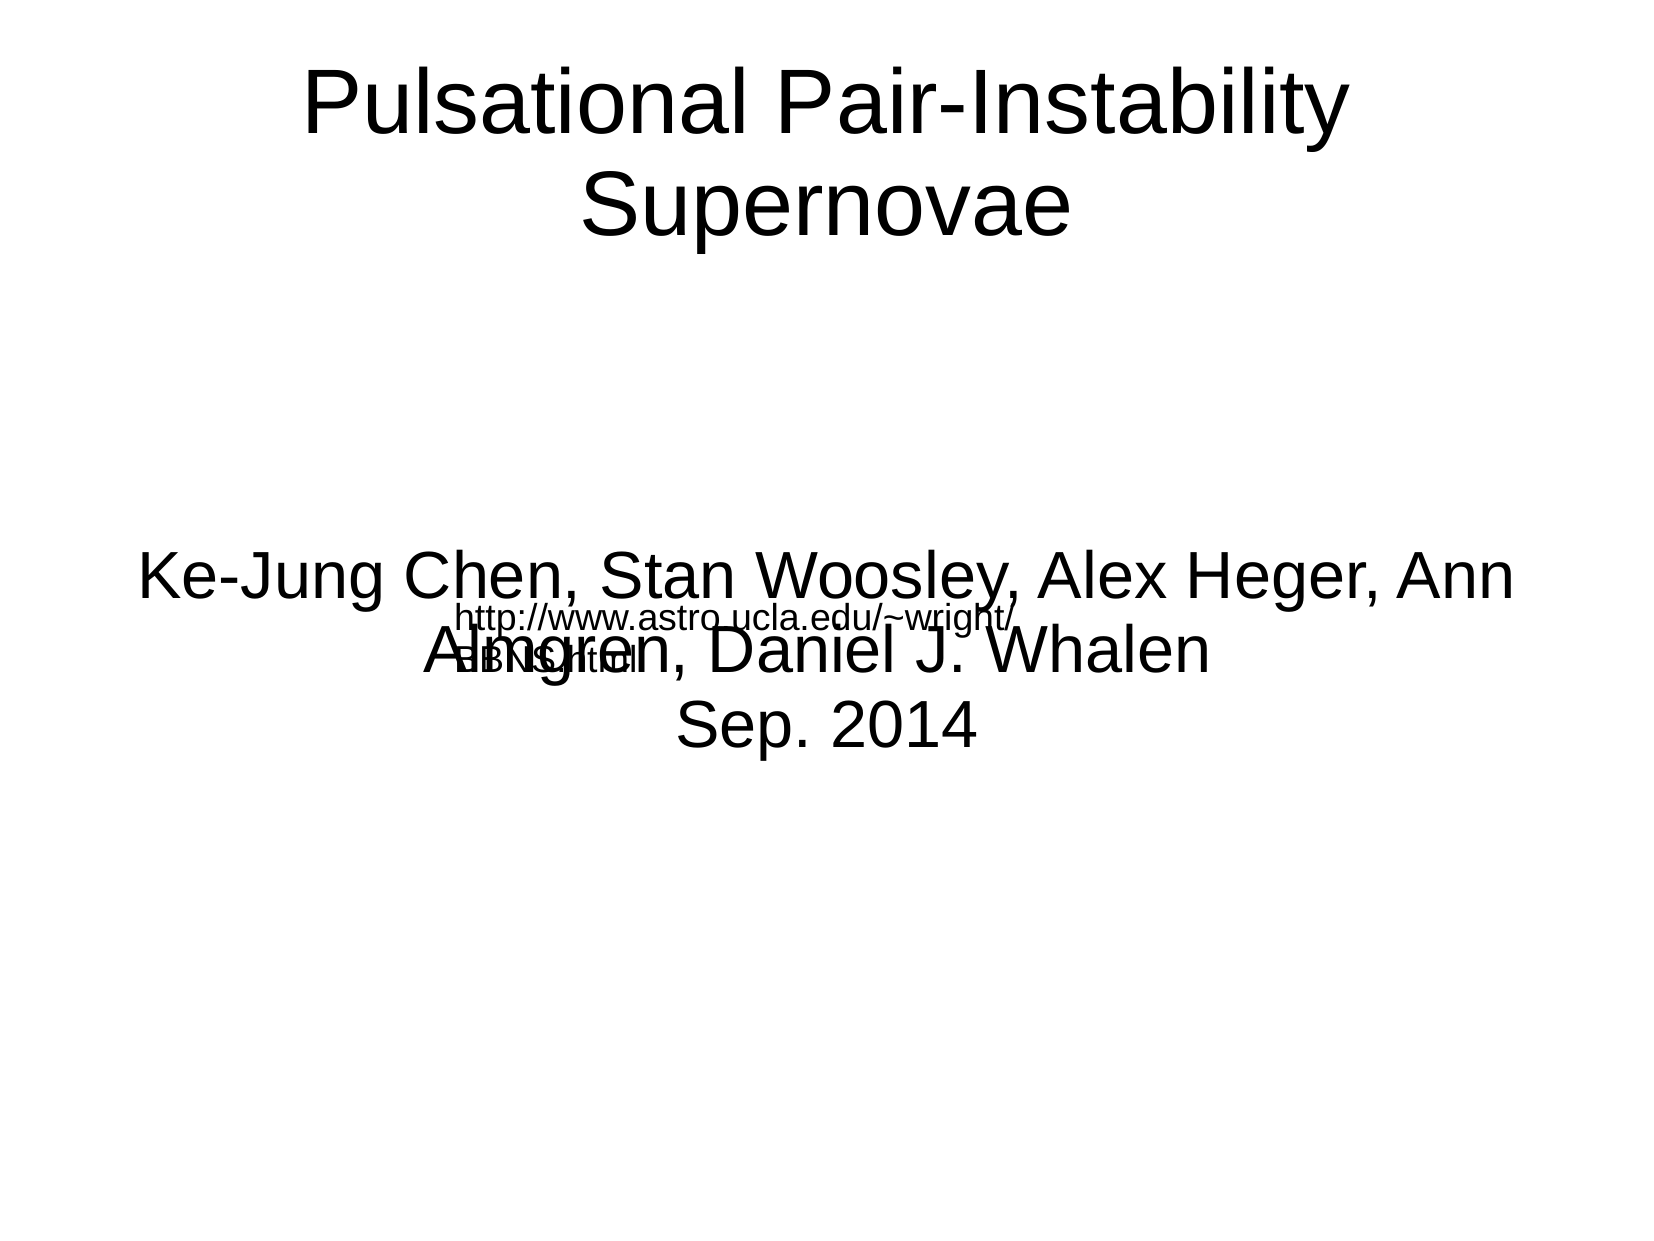

# Pulsational Pair-Instability Supernovae
Ke-Jung Chen, Stan Woosley, Alex Heger, Ann Almgren, Daniel J. Whalen
Sep. 2014
http://www.astro.ucla.edu/~wright/BBNS.html